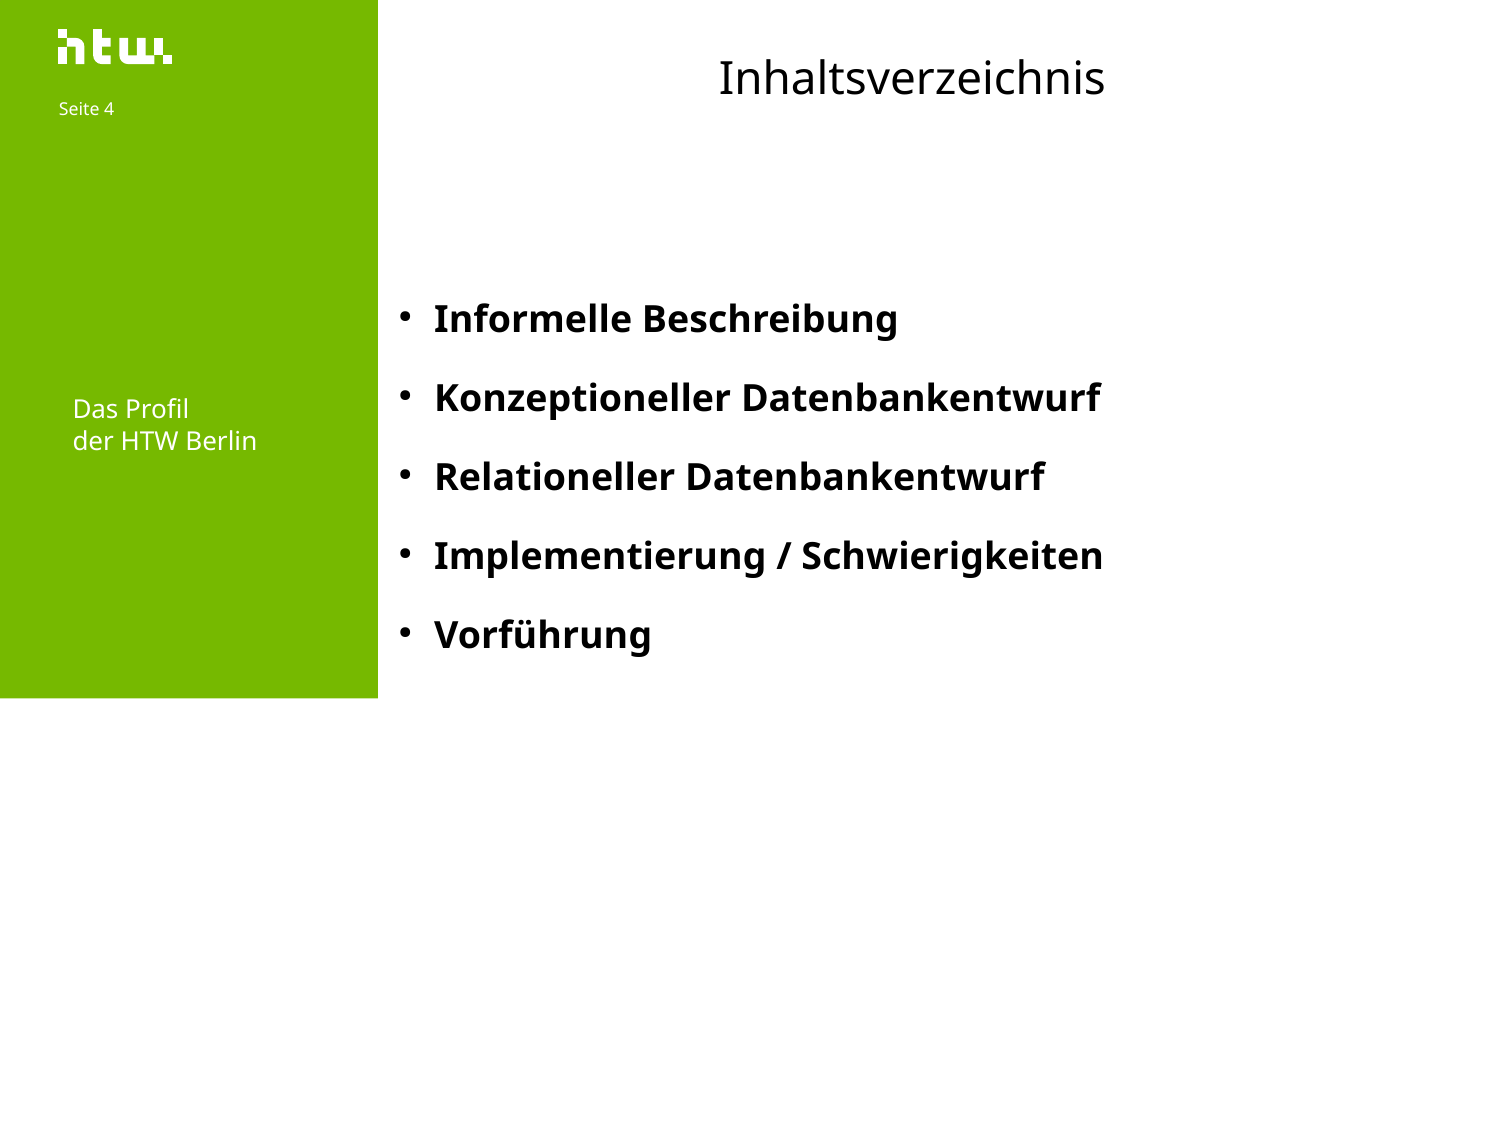

Inhaltsverzeichnis
Informelle Beschreibung
Konzeptioneller Datenbankentwurf
Relationeller Datenbankentwurf
Implementierung / Schwierigkeiten
Vorführung
# Das Profil der HTW Berlin